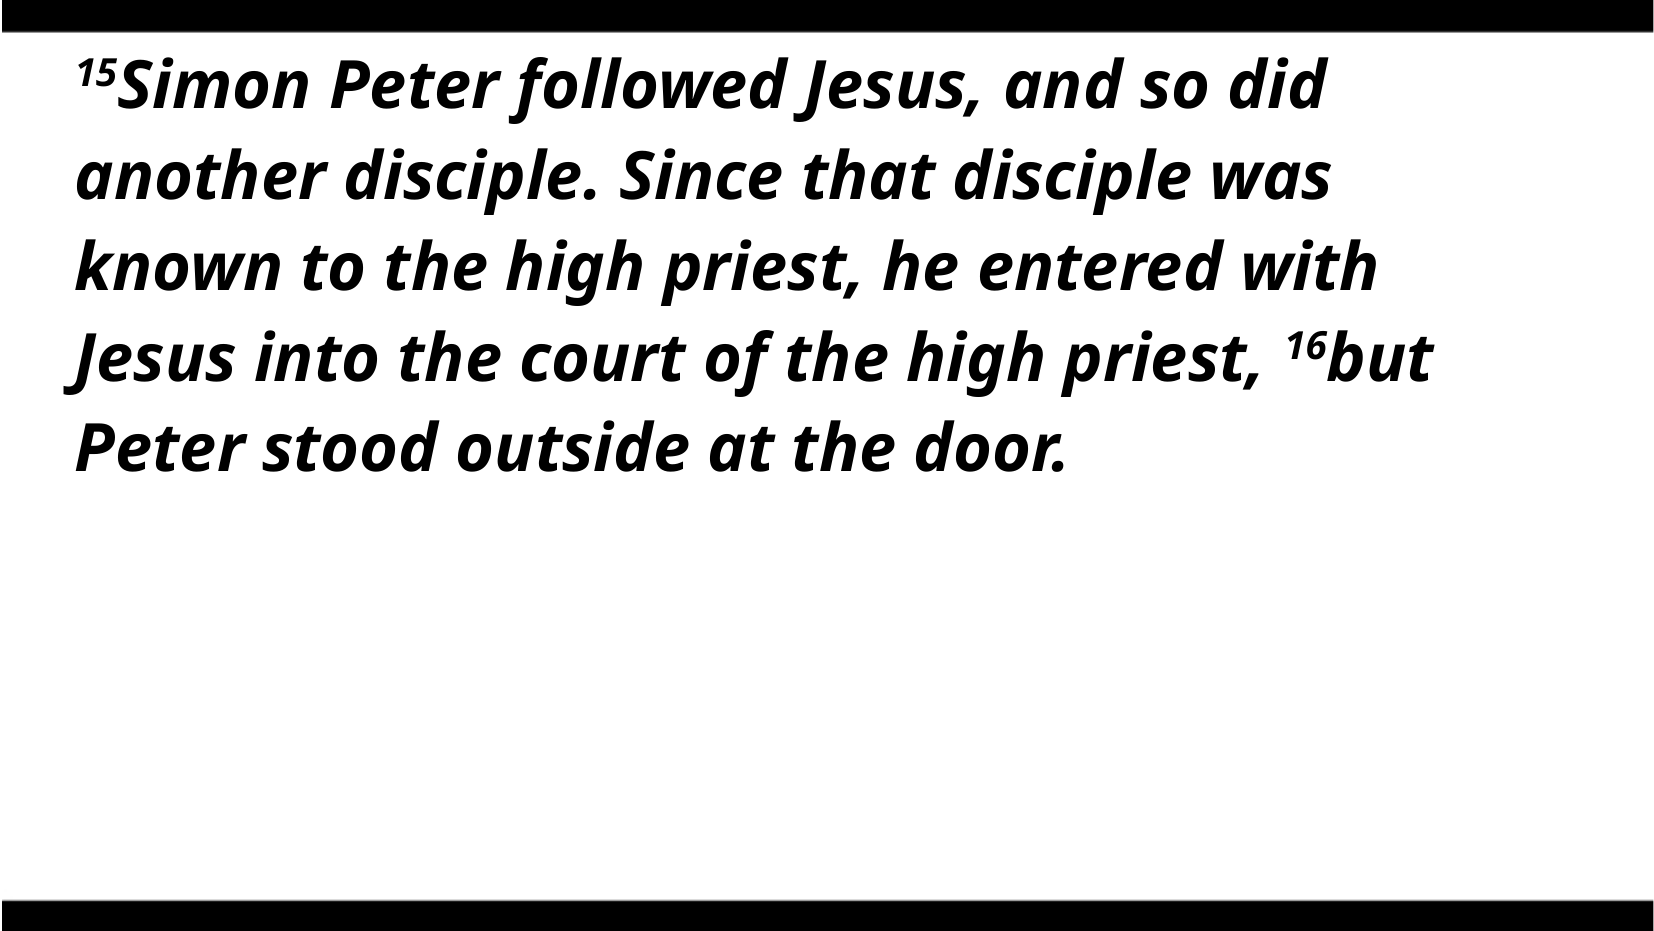

15Simon Peter followed Jesus, and so did another disciple. Since that disciple was known to the high priest, he entered with Jesus into the court of the high priest, 16but Peter stood outside at the door.